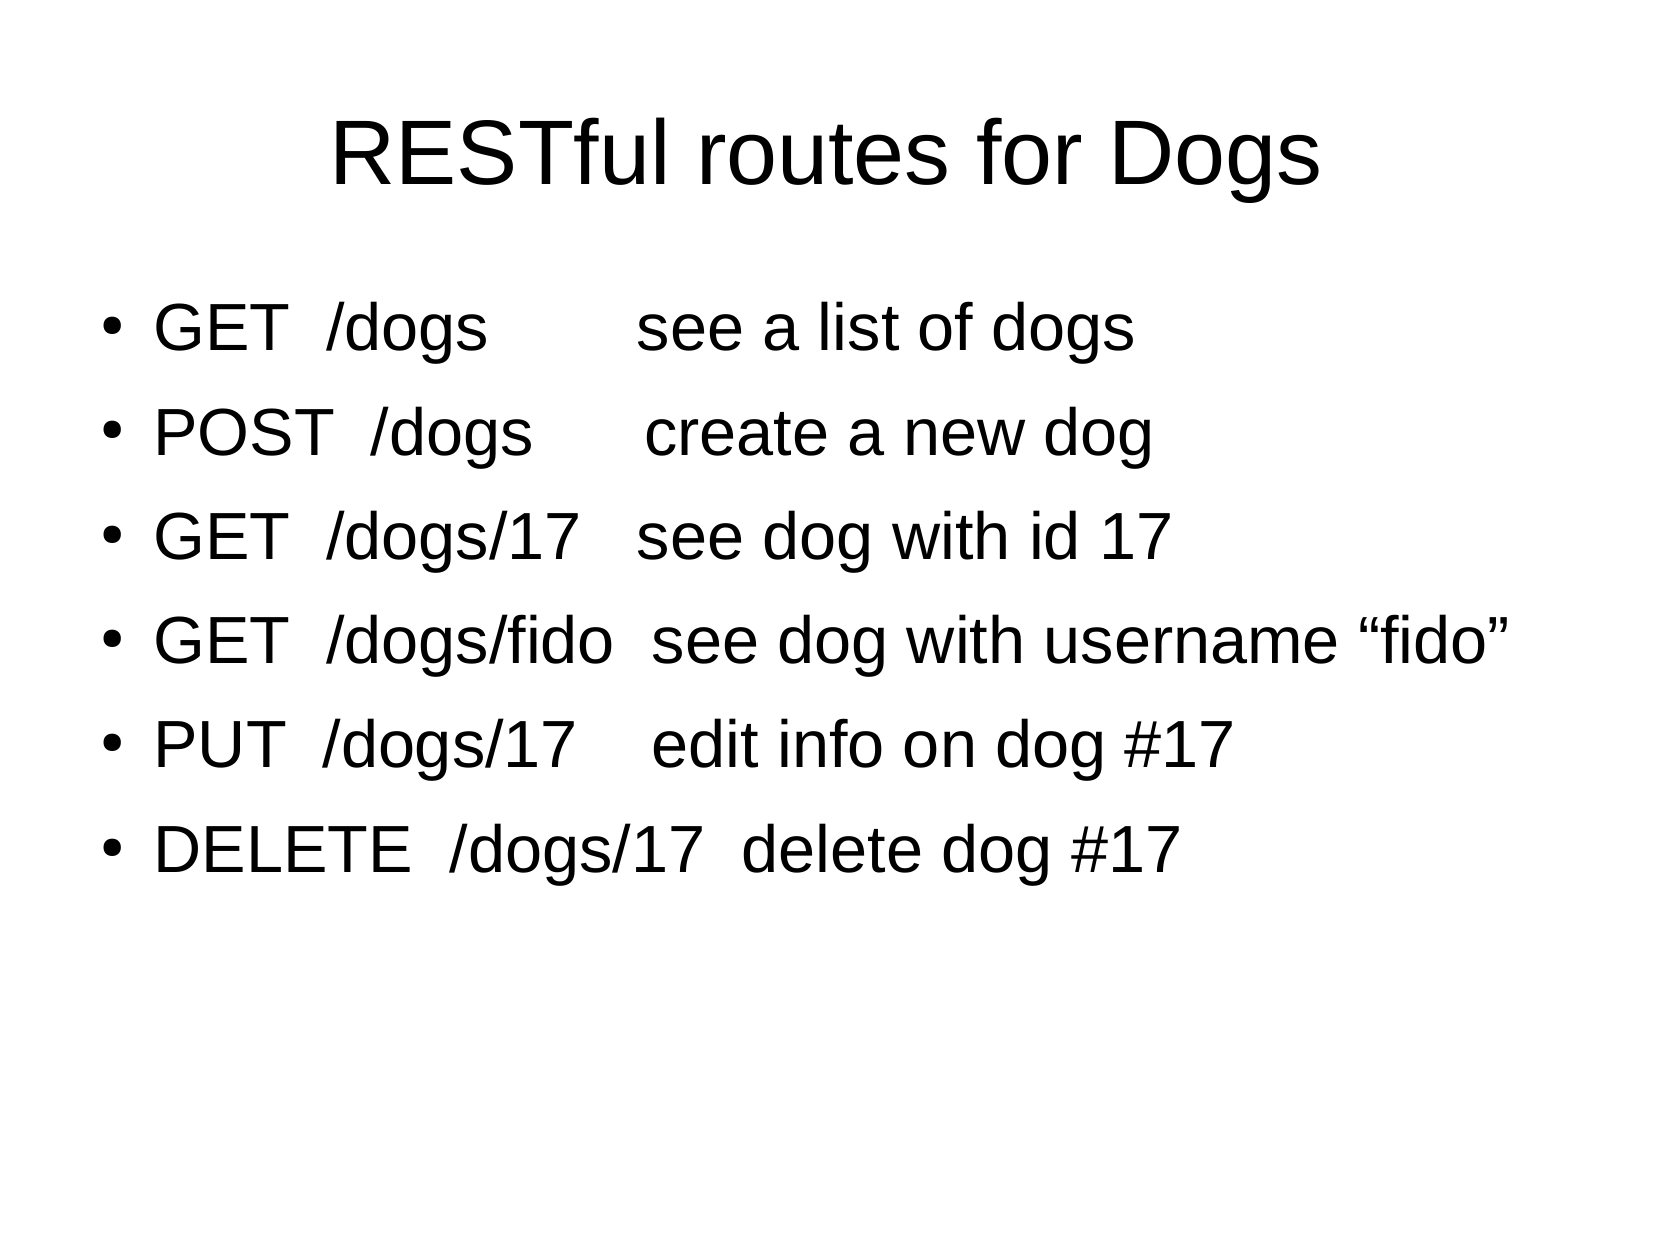

# RESTful routes for Dogs
GET /dogs see a list of dogs
POST /dogs create a new dog
GET /dogs/17 see dog with id 17
GET /dogs/fido see dog with username “fido”
PUT /dogs/17 edit info on dog #17
DELETE /dogs/17 delete dog #17